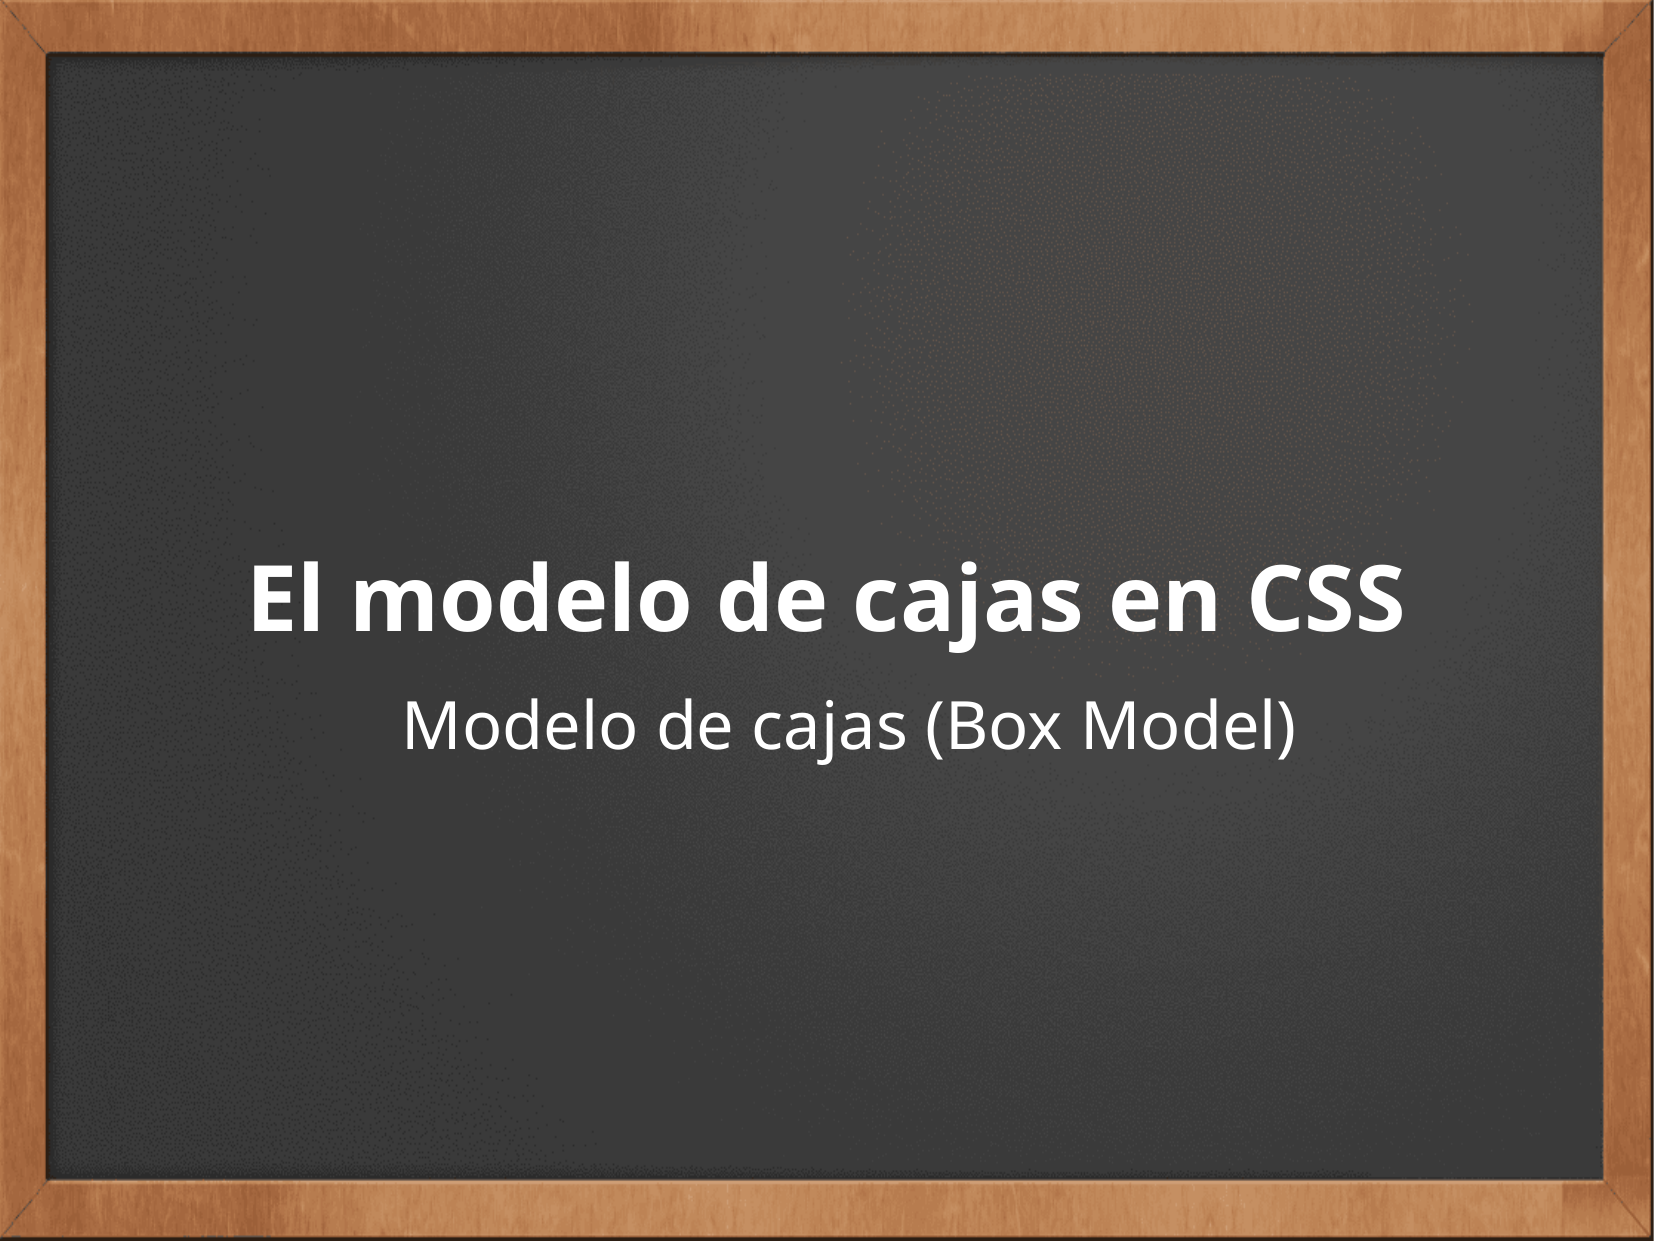

# El modelo de cajas en CSS
Modelo de cajas (Box Model)